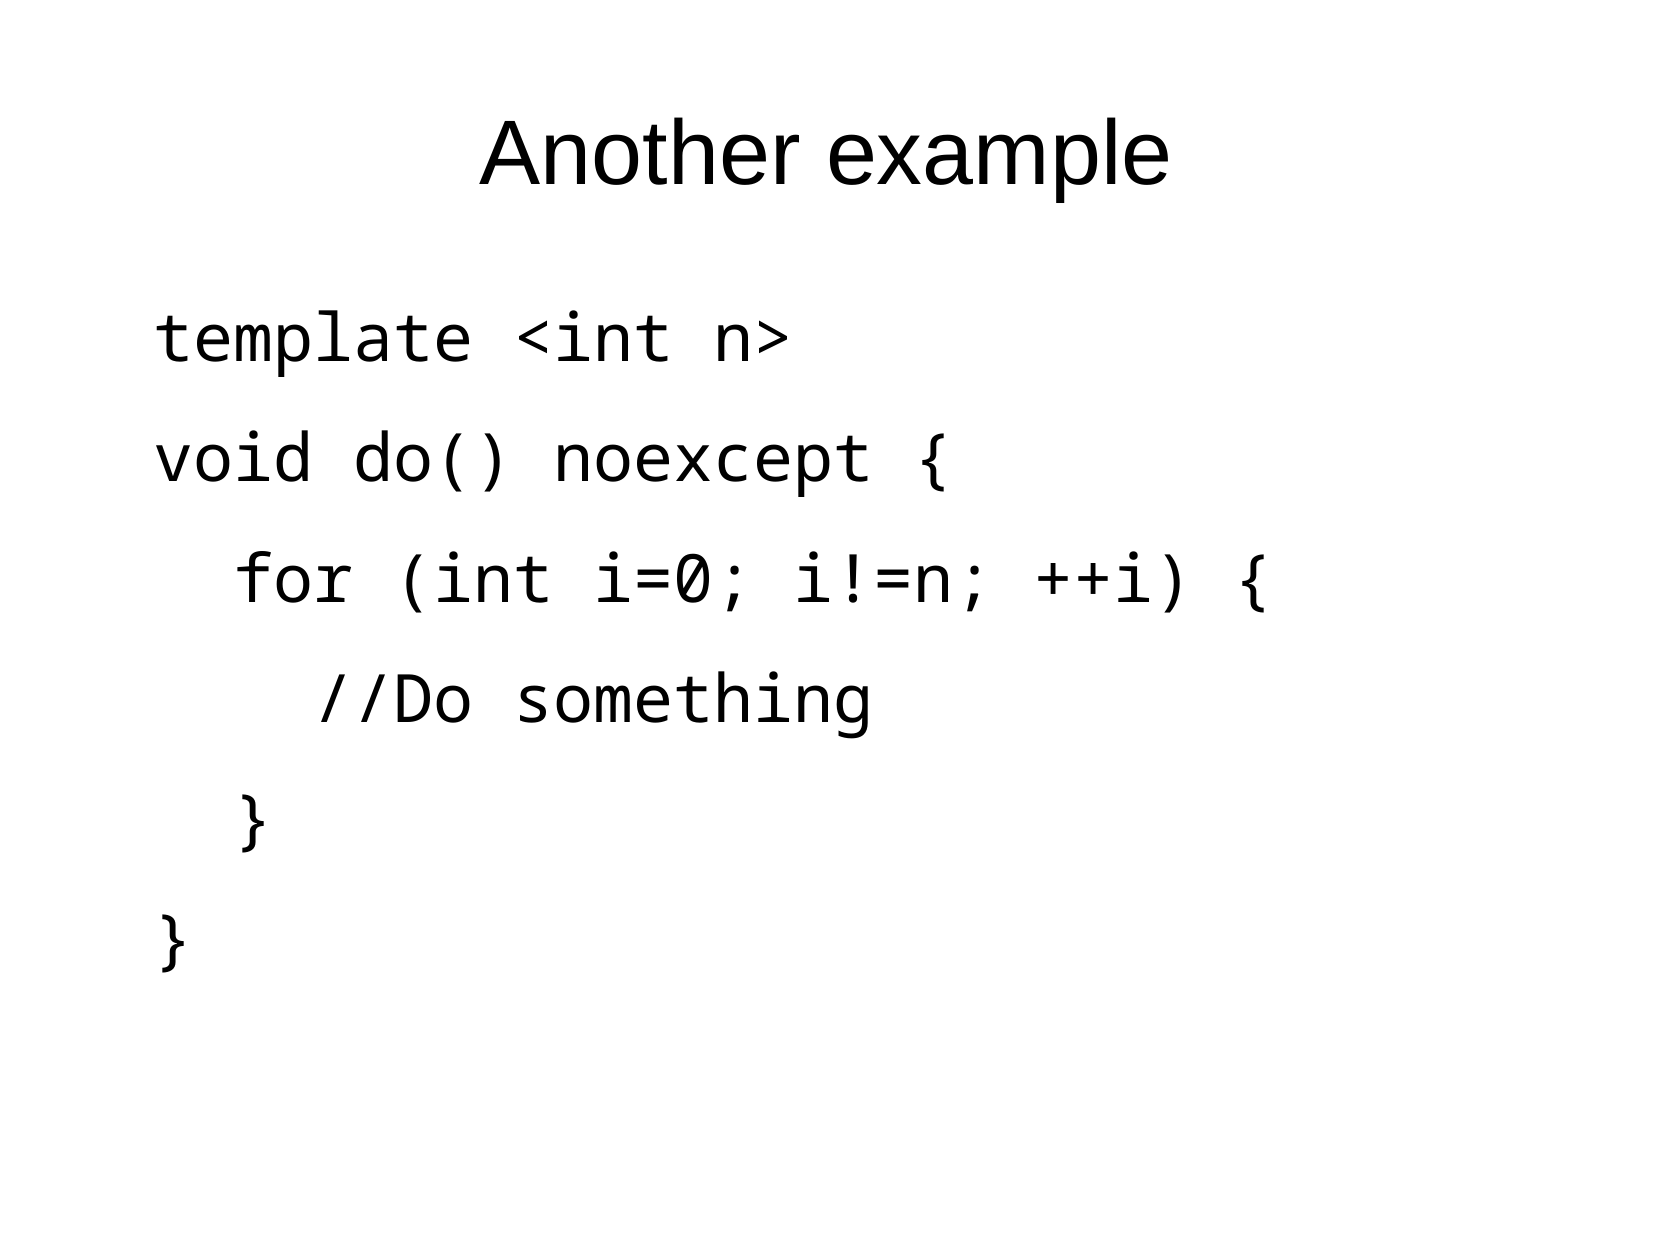

# Another example
template <int n>
void do() noexcept {
 for (int i=0; i!=n; ++i) {
 //Do something
 }
}